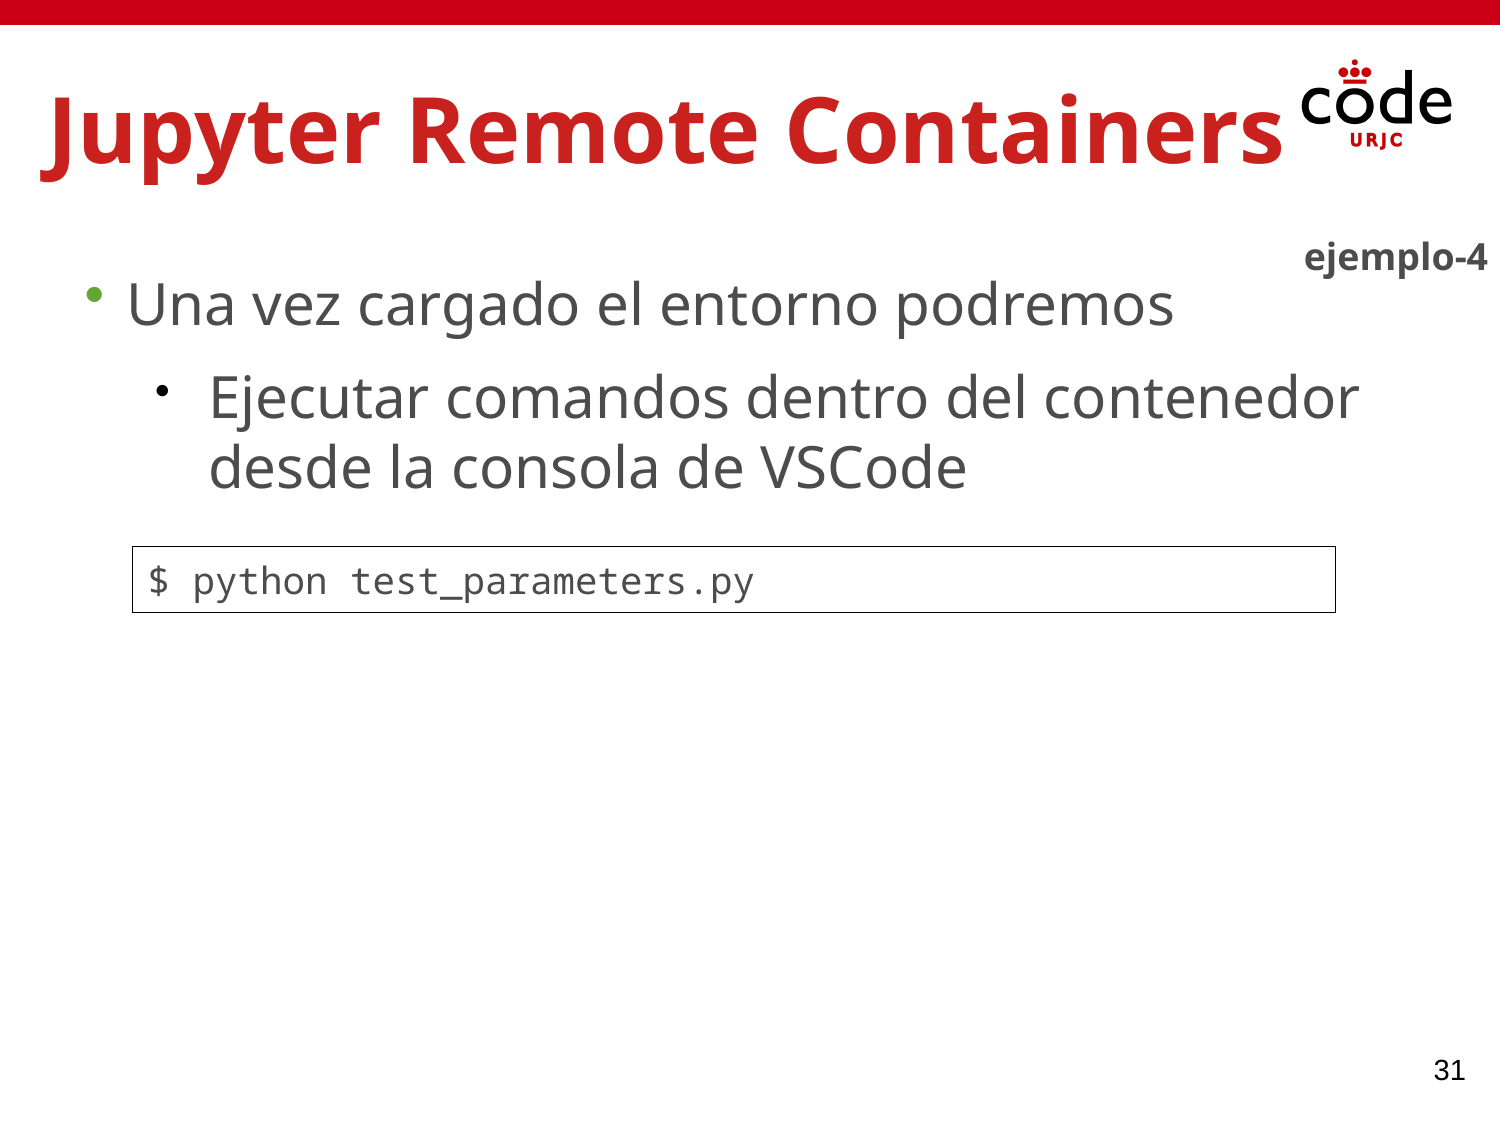

# Jupyter Remote Containers
ejemplo-4
Una vez cargado el entorno podremos
Ejecutar comandos dentro del contenedor desde la consola de VSCode
$ python test_parameters.py